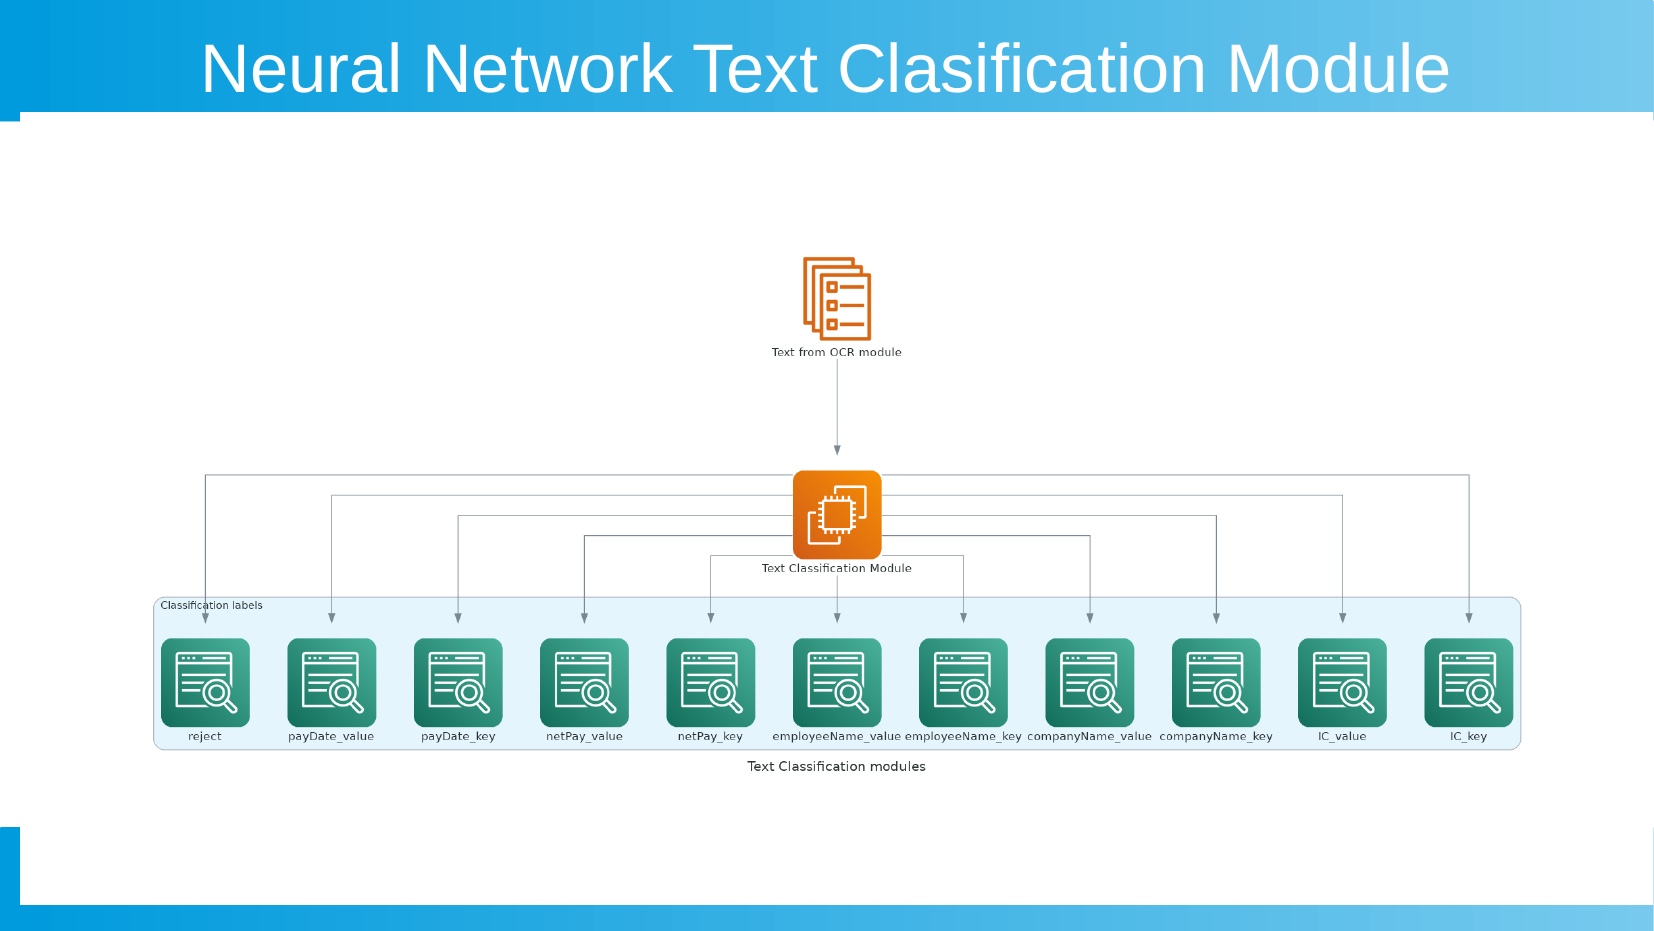

# Neural Network Text Clasification Module
8